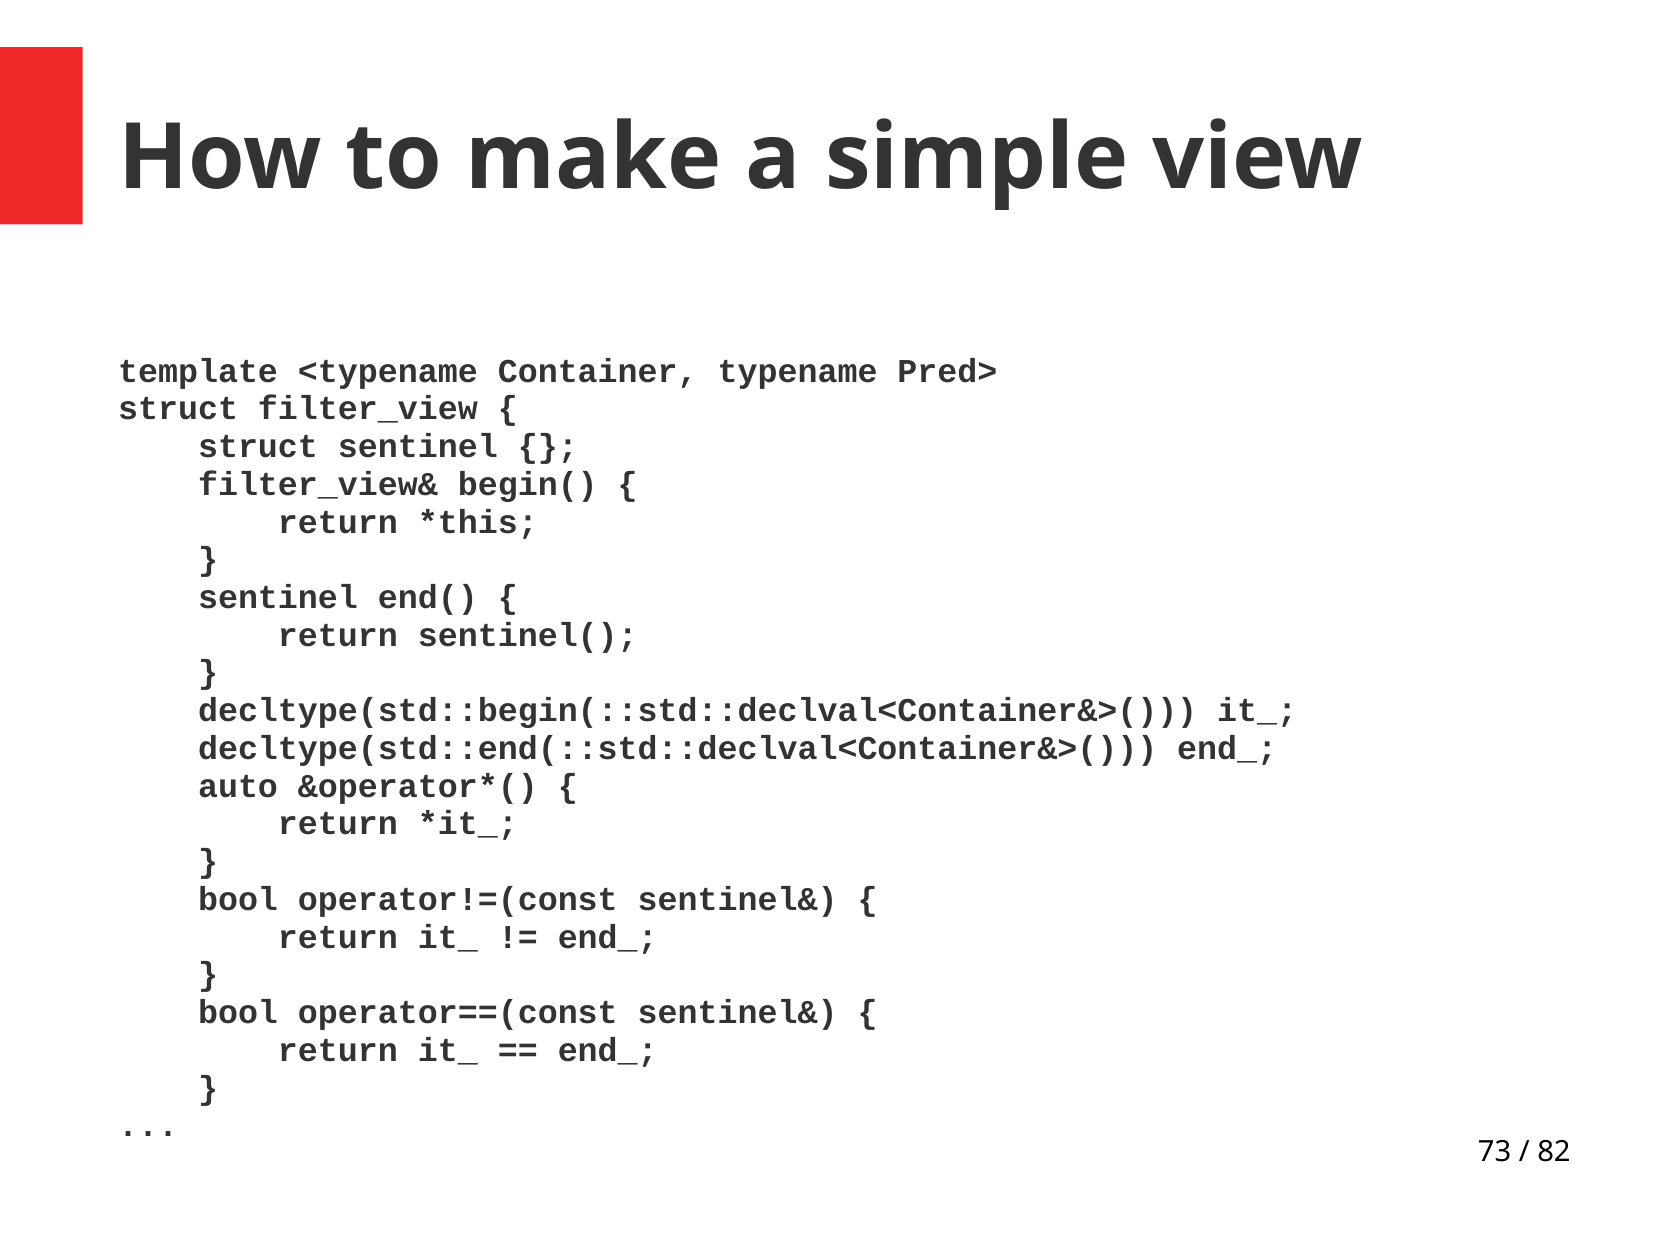

# How to make a simple view
template <typename Container, typename Pred>
struct filter_view {
 struct sentinel {};
 filter_view& begin() {
 return *this;
 }
 sentinel end() {
 return sentinel();
 }
 decltype(std::begin(::std::declval<Container&>())) it_;
 decltype(std::end(::std::declval<Container&>())) end_;
 auto &operator*() {
 return *it_;
 }
 bool operator!=(const sentinel&) {
 return it_ != end_;
 }
 bool operator==(const sentinel&) {
 return it_ == end_;
 }
...
73